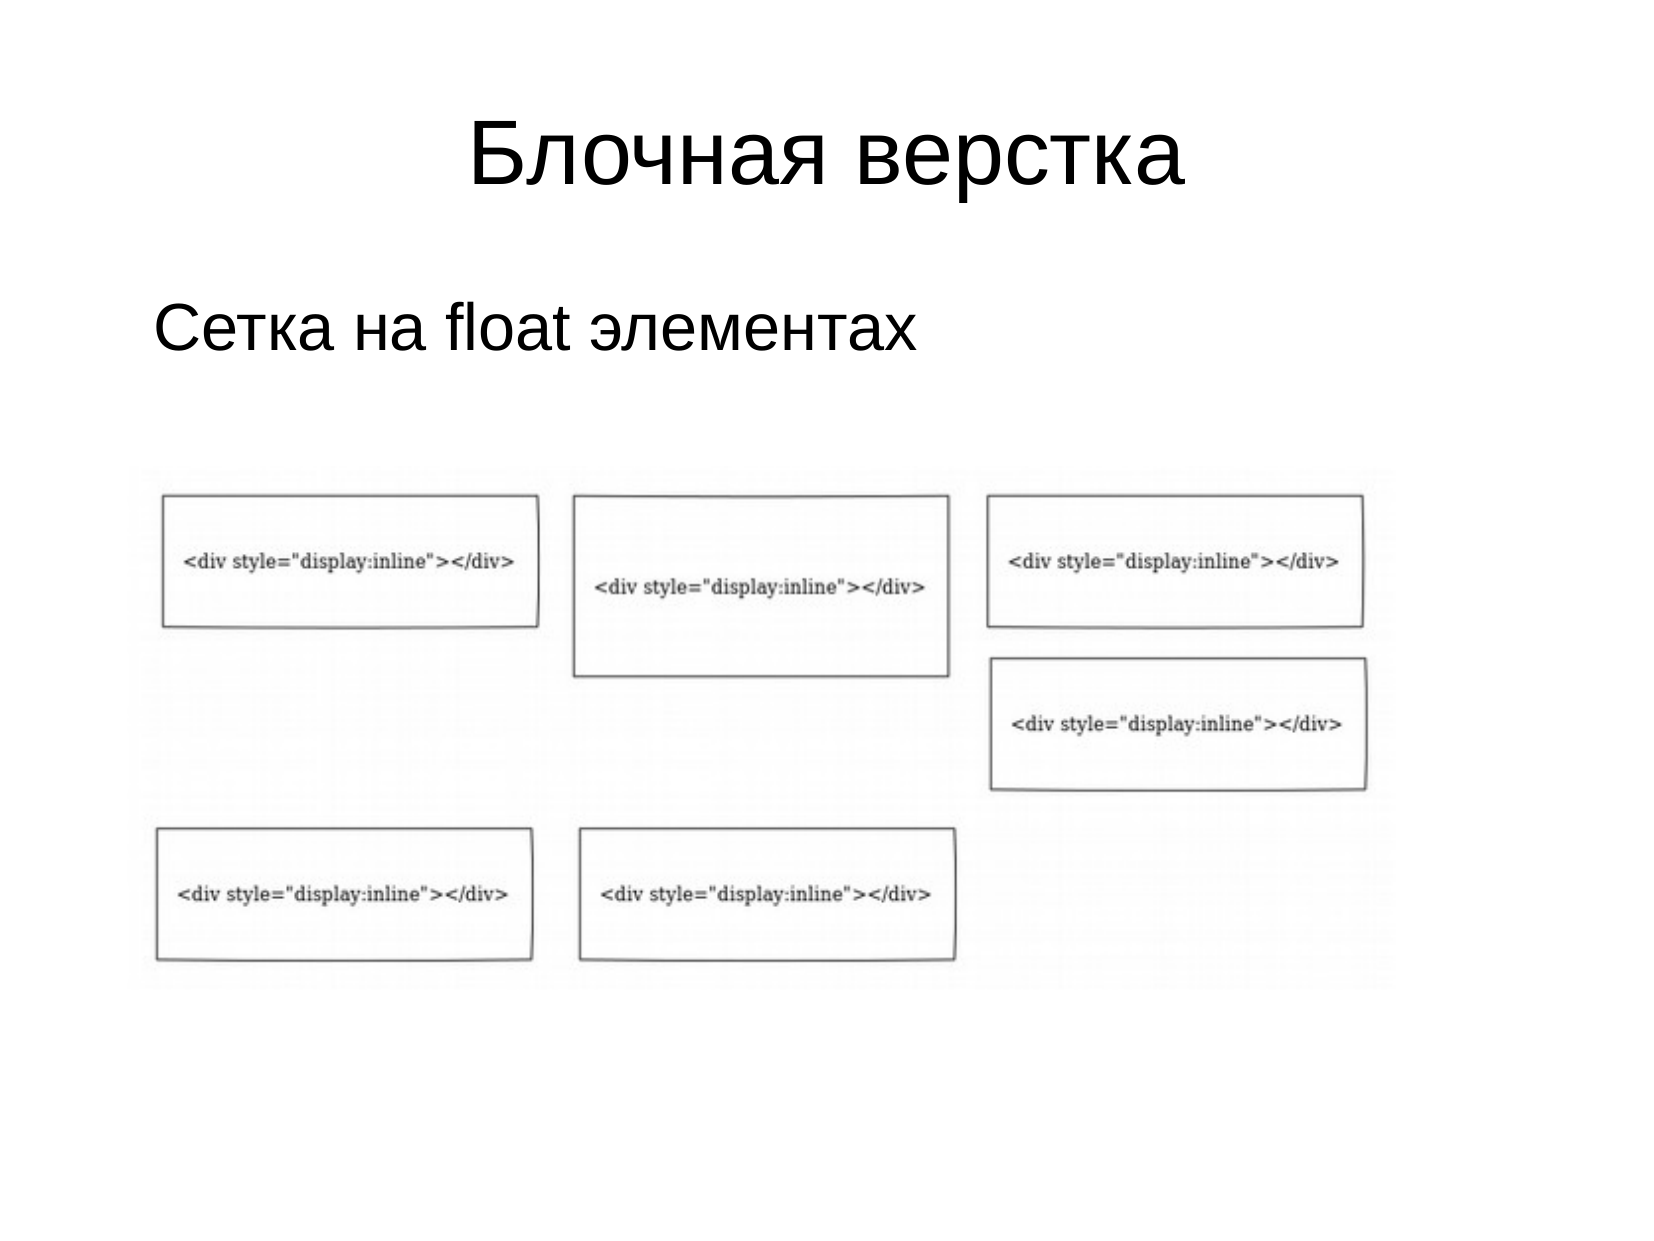

# Блочная верстка
Сетка на float элементах